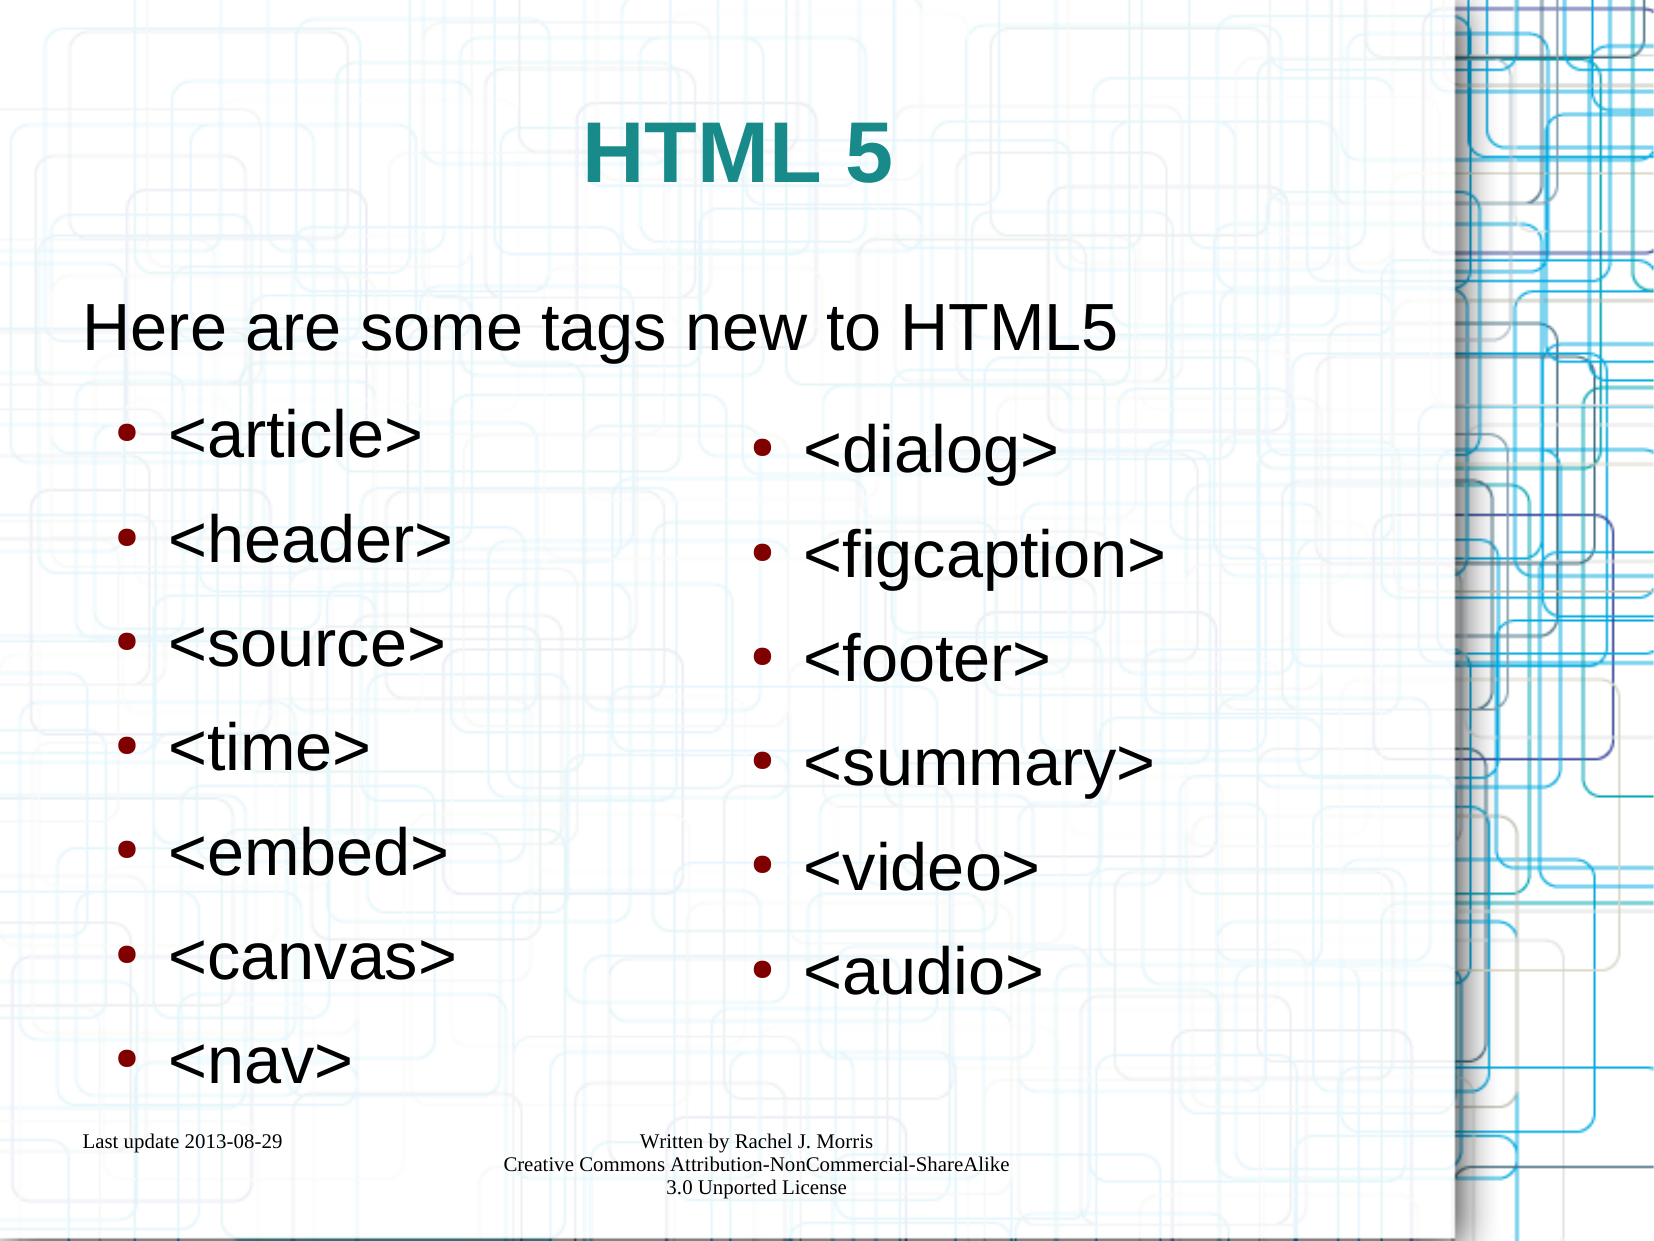

# HTML 5
Here are some tags new to HTML5
<article>
<header>
<source>
<time>
<embed>
<canvas>
<nav>
<dialog>
<figcaption>
<summary>
<video>
<audio>